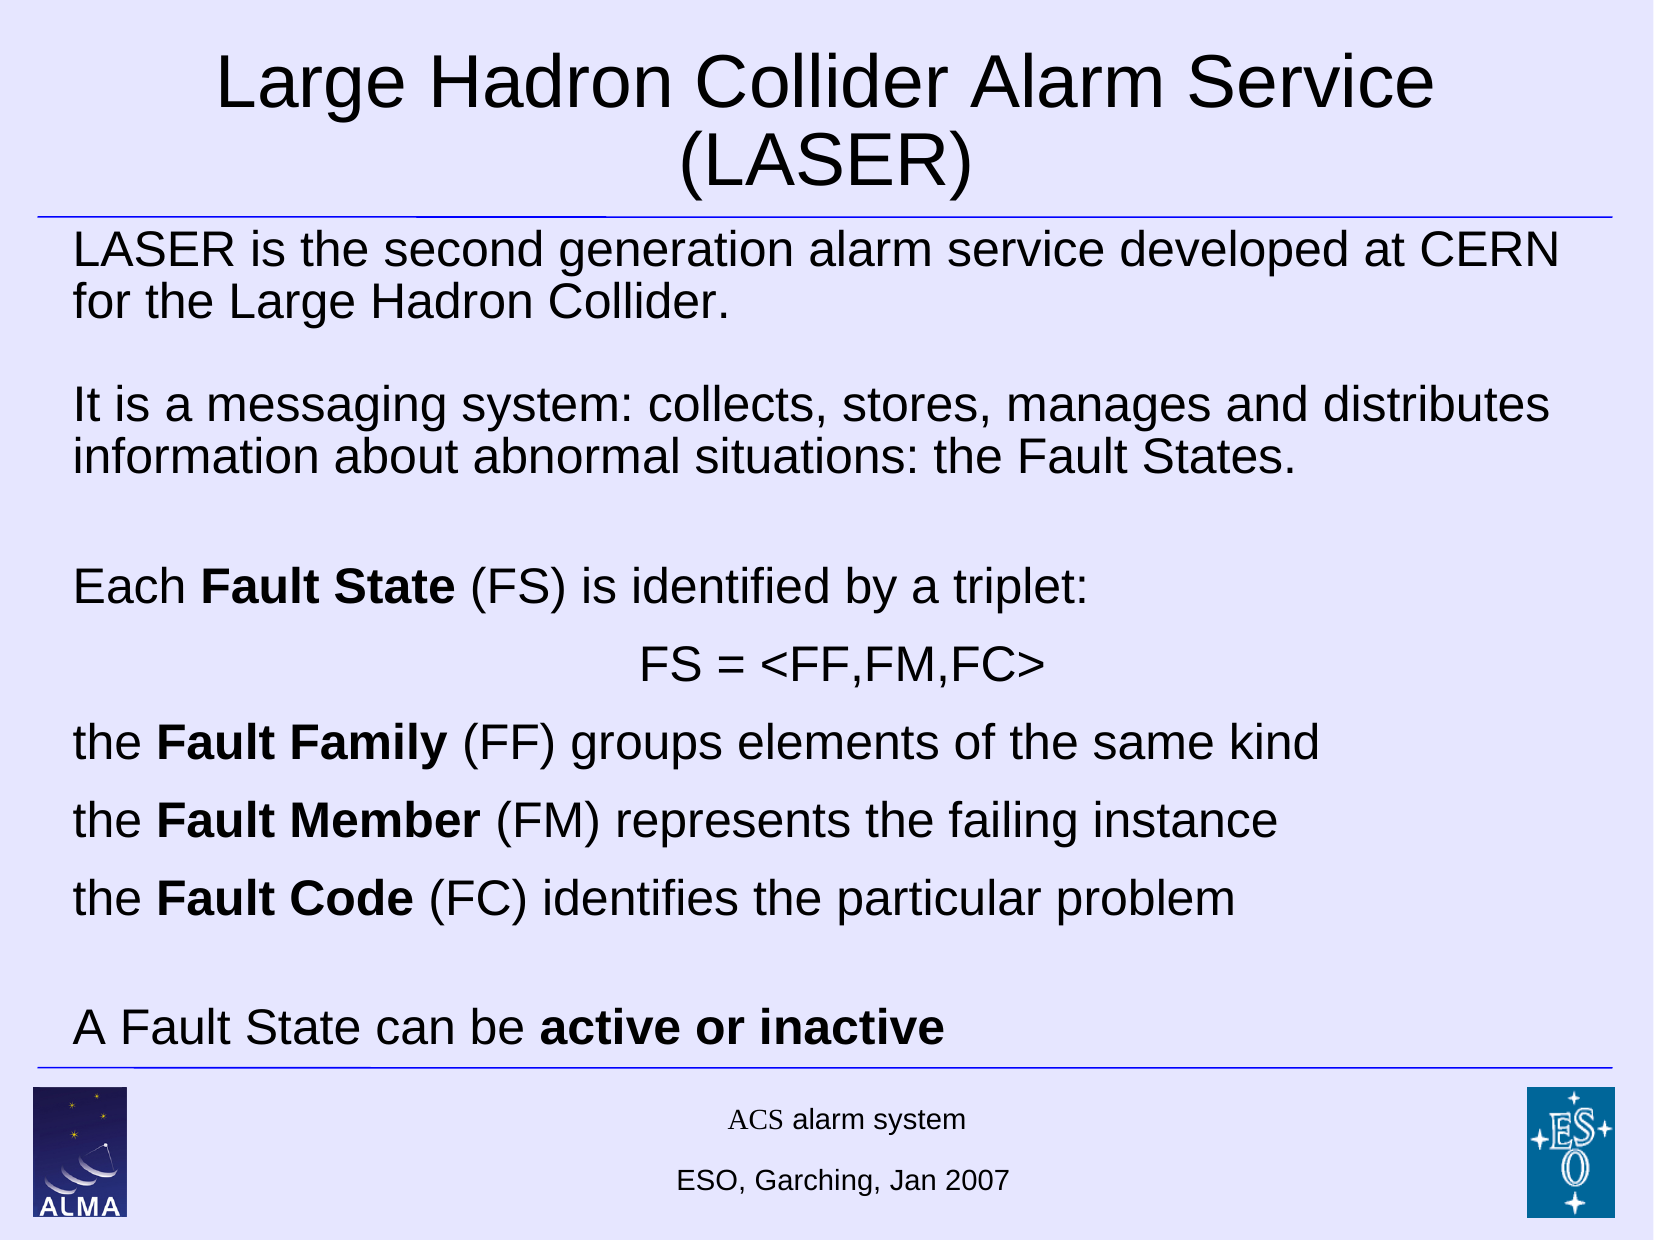

# Large Hadron Collider Alarm Service (LASER)
LASER is the second generation alarm service developed at CERN for the Large Hadron Collider.
It is a messaging system: collects, stores, manages and distributes information about abnormal situations: the Fault States.
Each Fault State (FS) is identified by a triplet:
FS = <FF,FM,FC>
the Fault Family (FF) groups elements of the same kind
the Fault Member (FM) represents the failing instance
the Fault Code (FC) identifies the particular problem
A Fault State can be active or inactive